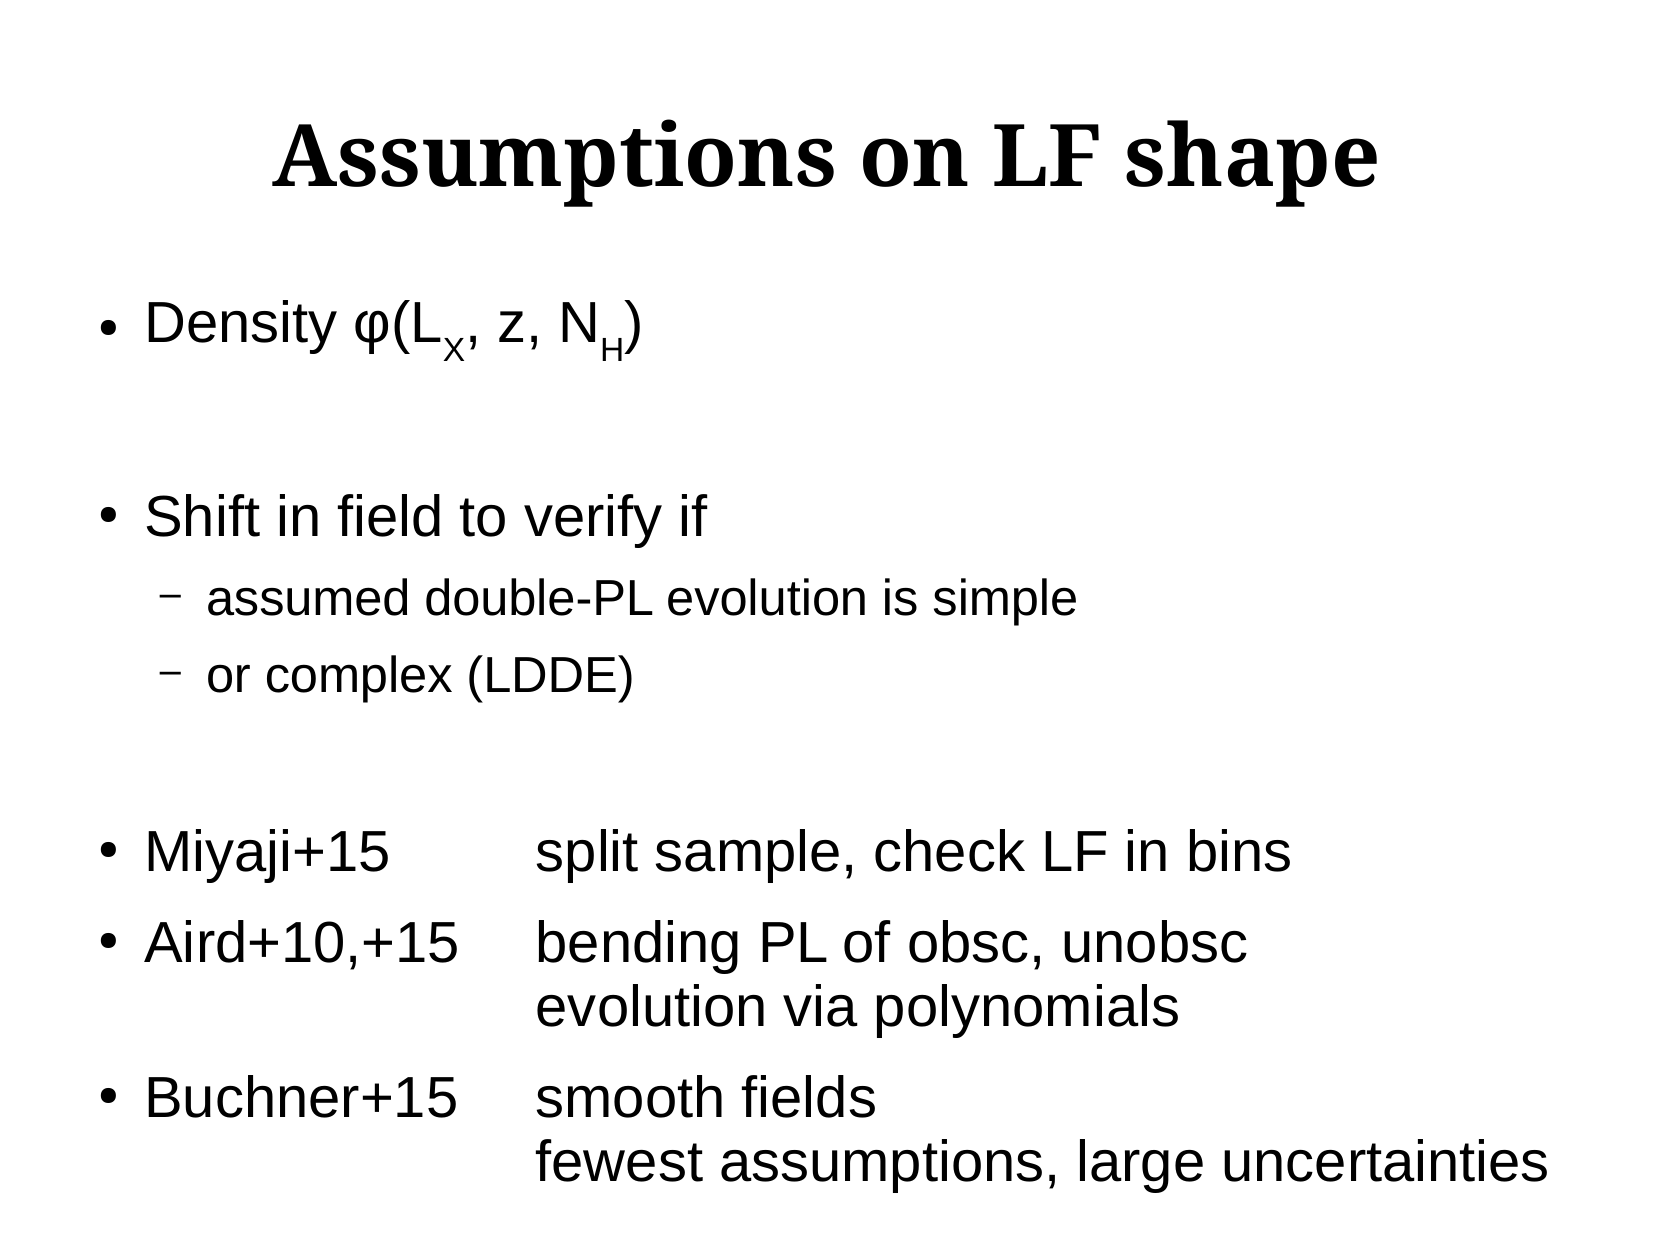

# Assumptions on LF shape
Density φ(LX, z, NH)
Shift in field to verify if
assumed double-PL evolution is simple
or complex (LDDE)
Miyaji+15				 	 	split sample, check LF in bins
Aird+10,+15	 		bending PL of obsc, unobsc
 			 	 	 	 	 		evolution via polynomials
Buchner+15 	smooth fields
 			 	 	 	 	 	fewest assumptions, large uncertainties